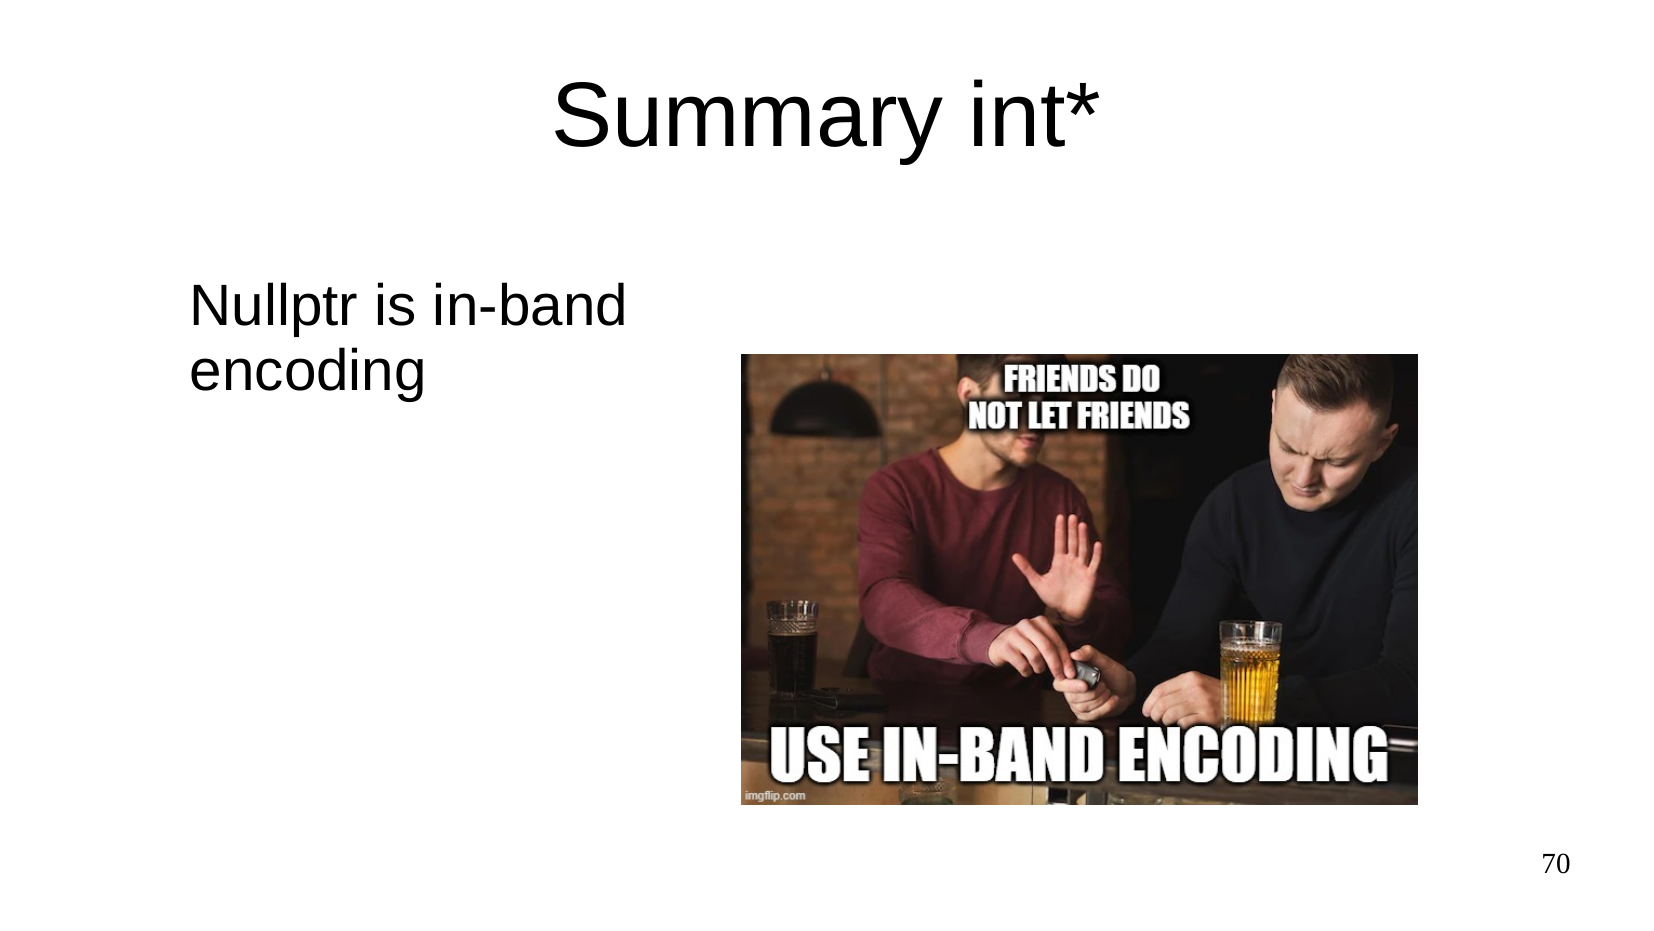

# Summary int*
Nullptr is in-band
encoding
70